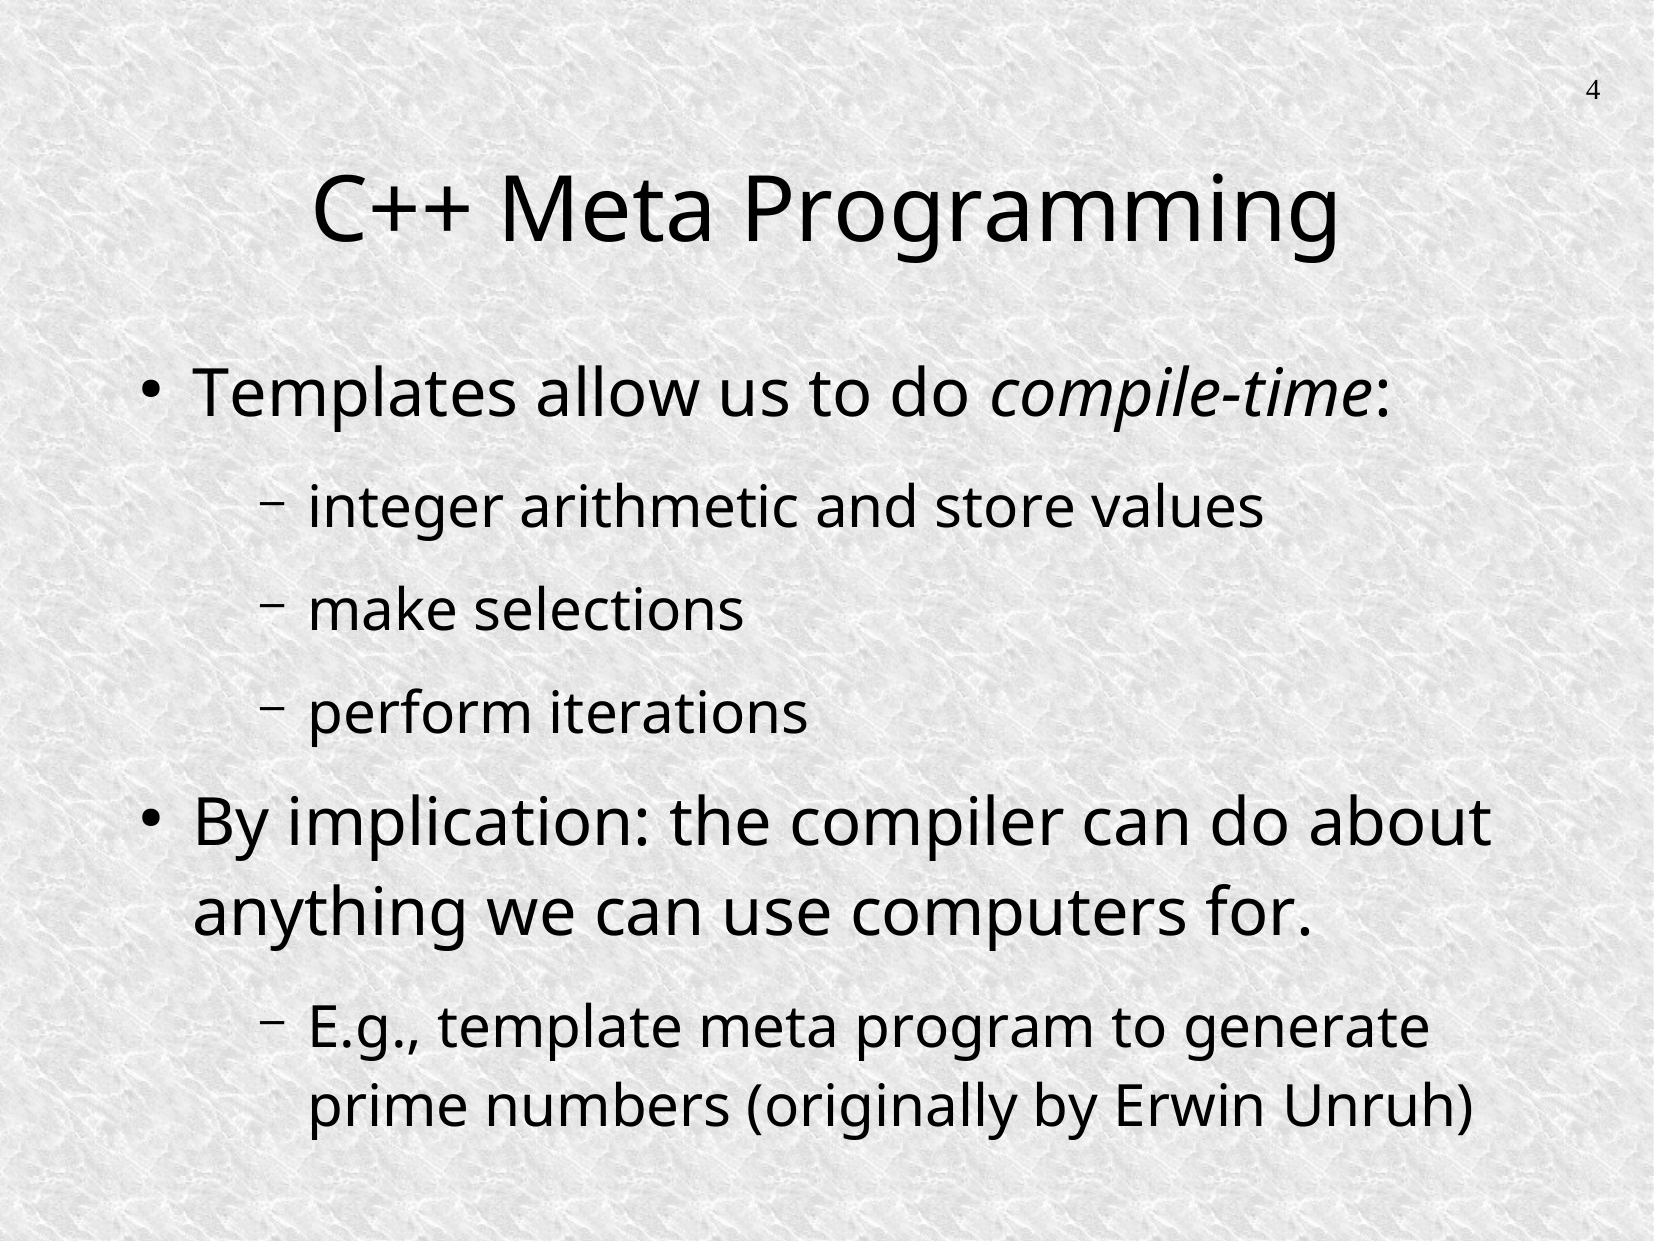

4
# C++ Meta Programming
Templates allow us to do compile-time:
integer arithmetic and store values
make selections
perform iterations
By implication: the compiler can do about anything we can use computers for.
E.g., template meta program to generate prime numbers (originally by Erwin Unruh)